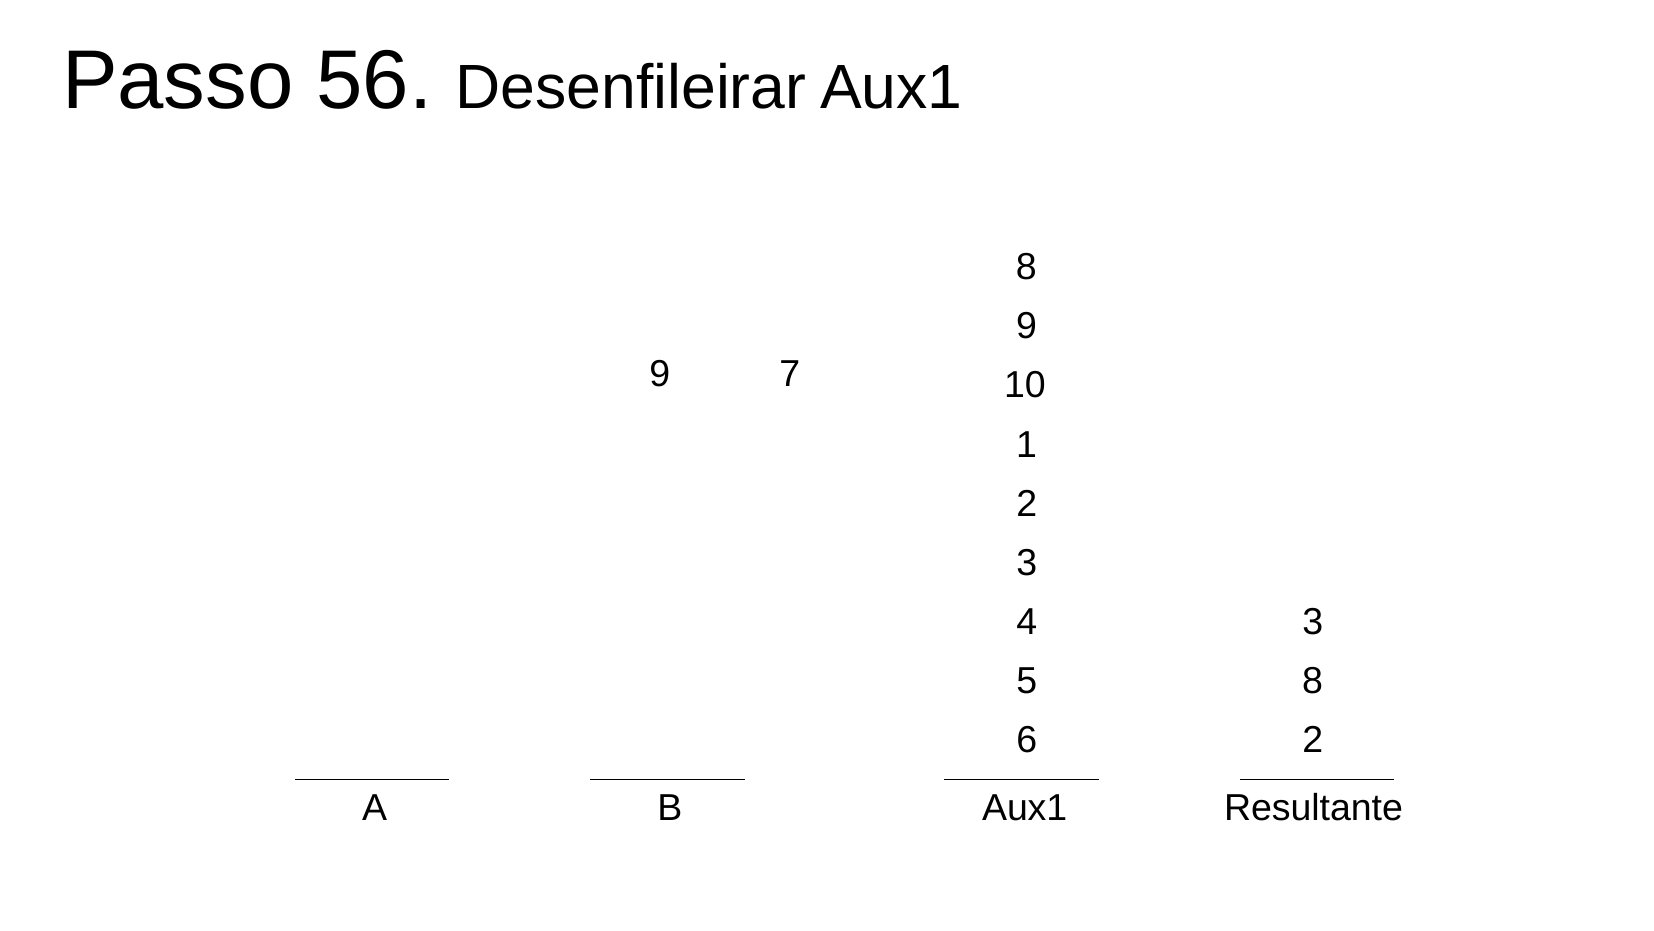

Passo 56. Desenfileirar Aux1
8
9
9
7
10
1
2
3
4
3
5
8
6
2
A
B
Aux1
Resultante